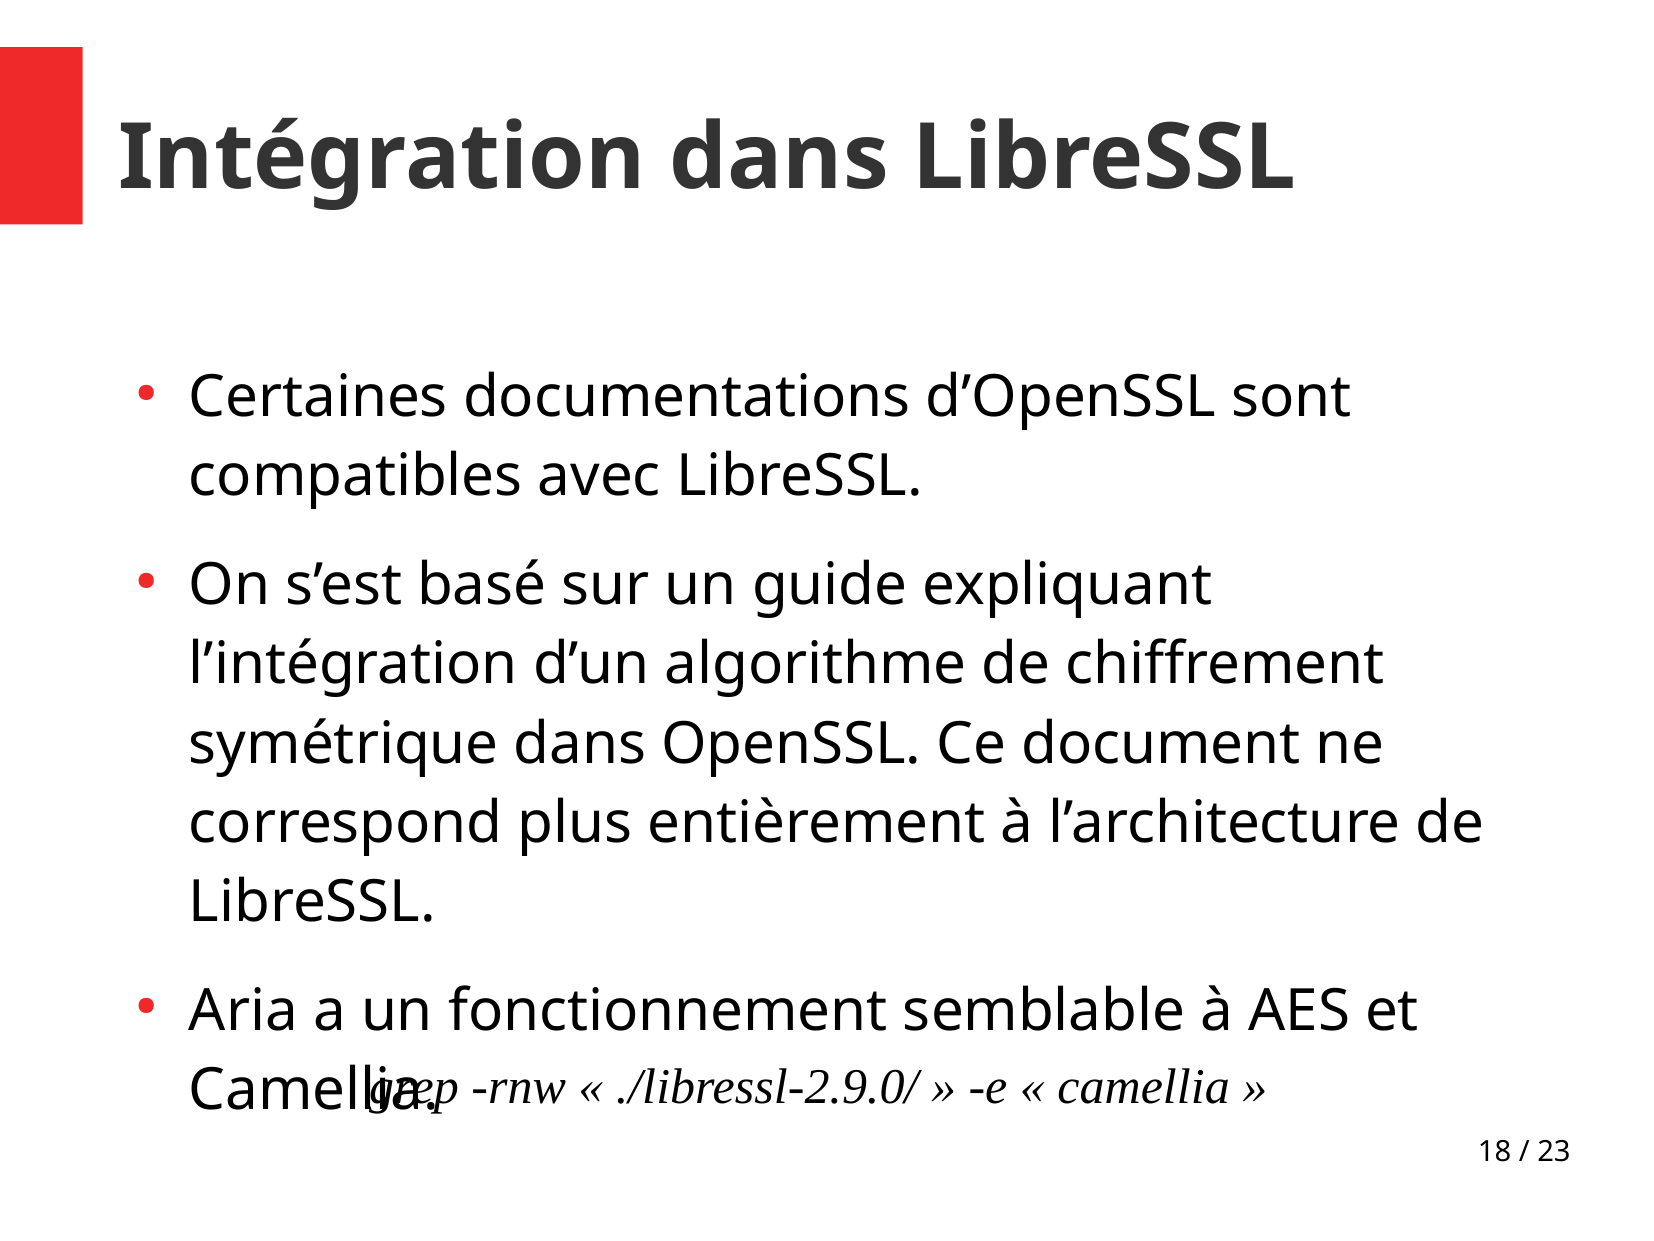

# Intégration dans LibreSSL
Certaines documentations d’OpenSSL sont compatibles avec LibreSSL.
On s’est basé sur un guide expliquant l’intégration d’un algorithme de chiffrement symétrique dans OpenSSL. Ce document ne correspond plus entièrement à l’architecture de LibreSSL.
Aria a un fonctionnement semblable à AES et Camellia.
grep -rnw « ./libressl-2.9.0/ » -e « camellia »
18